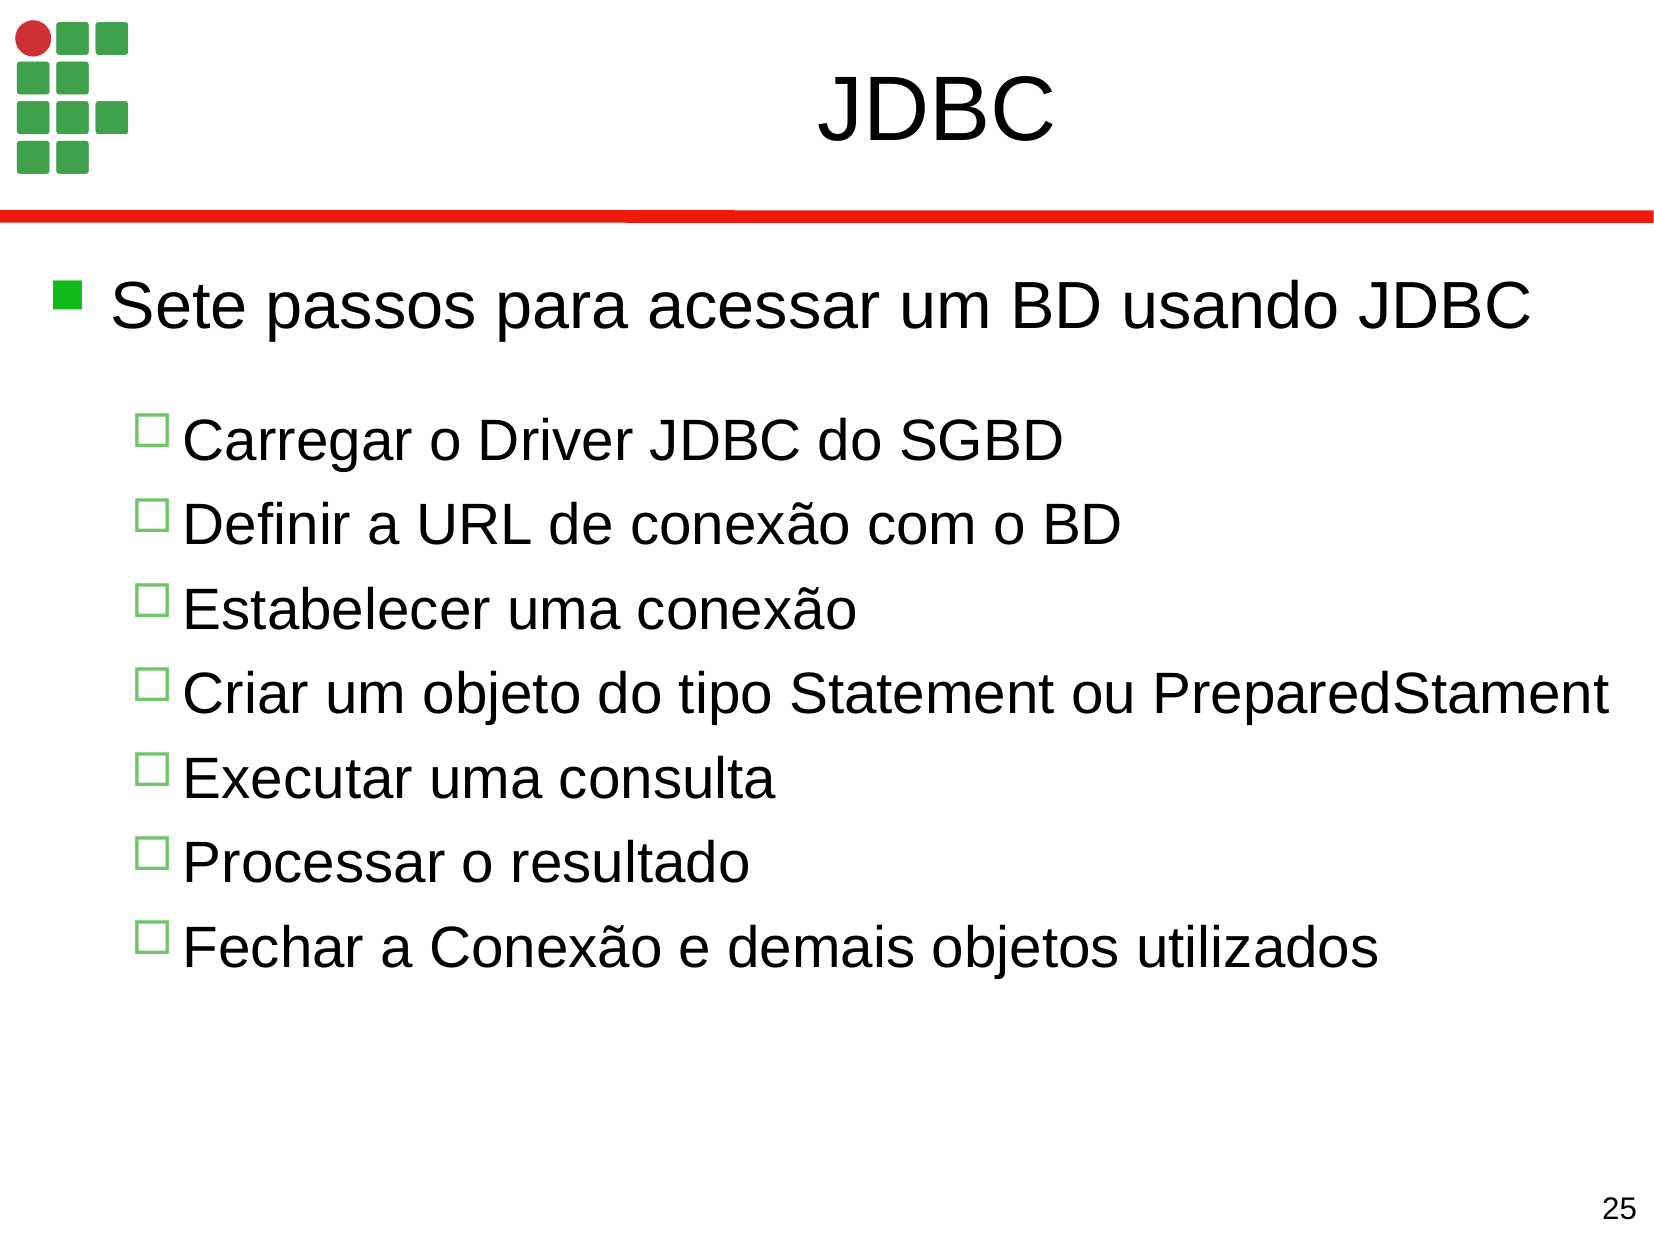

JDBC
Sete passos para acessar um BD usando JDBC
Carregar o Driver JDBC do SGBD
Definir a URL de conexão com o BD
Estabelecer uma conexão
Criar um objeto do tipo Statement ou PreparedStament
Executar uma consulta
Processar o resultado
Fechar a Conexão e demais objetos utilizados